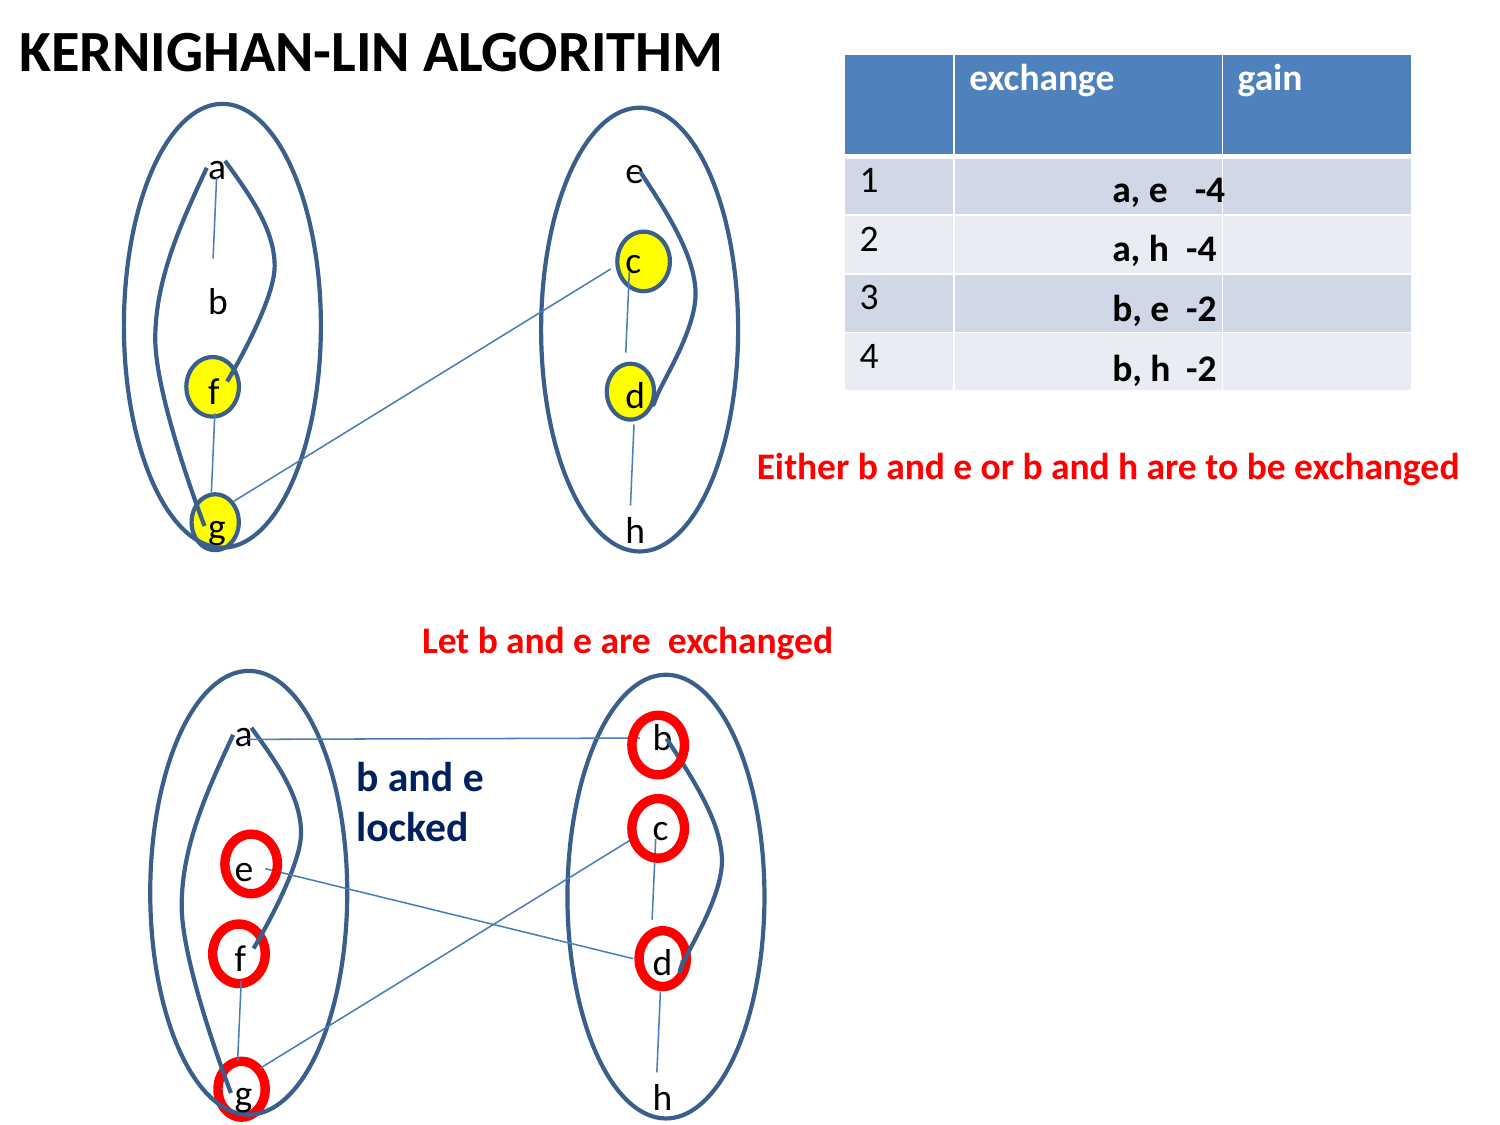

KERNIGHAN-LIN ALGORITHM
| | exchange | gain |
| --- | --- | --- |
| 1 | | |
| 2 | | |
| 3 | | |
| 4 | | |
a
b
f
g
e
c
d
h
a, e	 -4
a, h	-4
b, e	-2
b, h	-2
Either b and e or b and h are to be exchanged
Let b and e are exchanged
a
e
f
g
b
c
d
h
b and e
locked